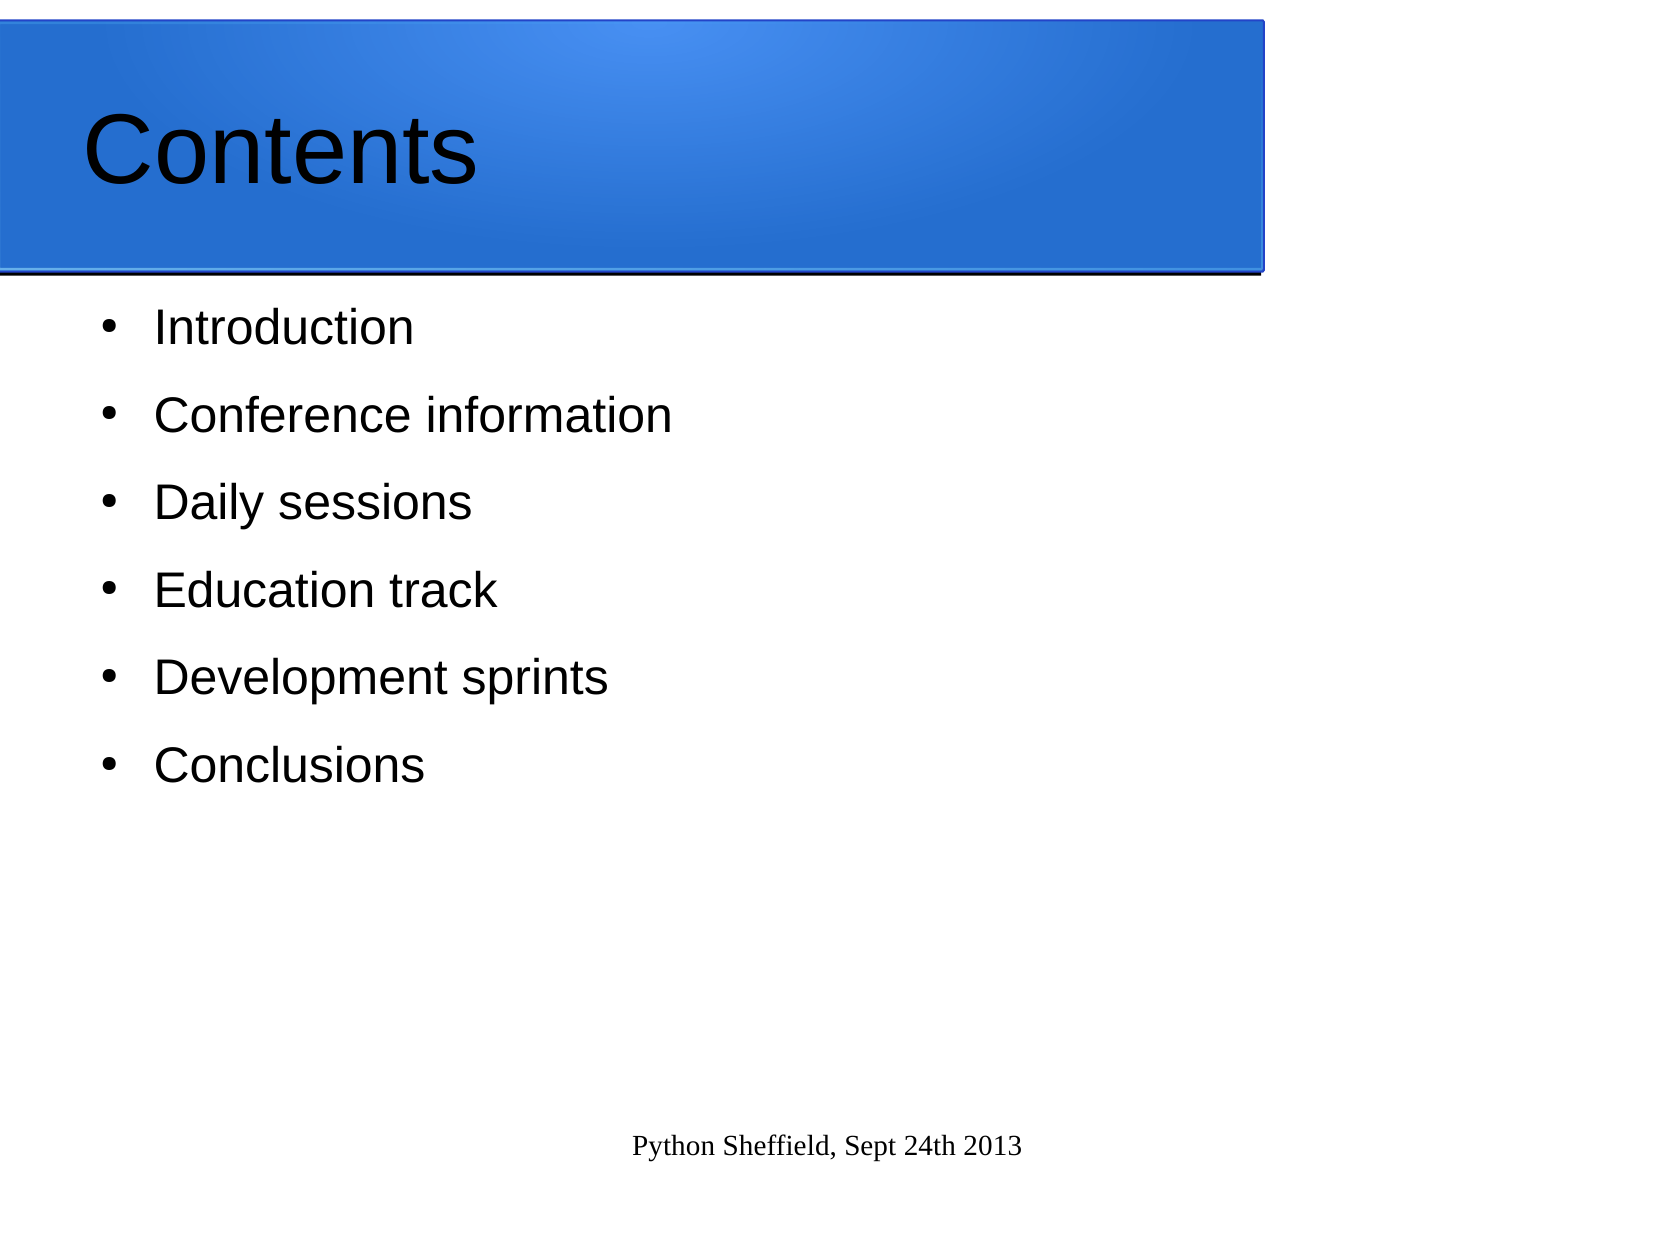

# Contents
Introduction
Conference information
Daily sessions
Education track
Development sprints
Conclusions
Python Sheffield, Sept 24th 2013